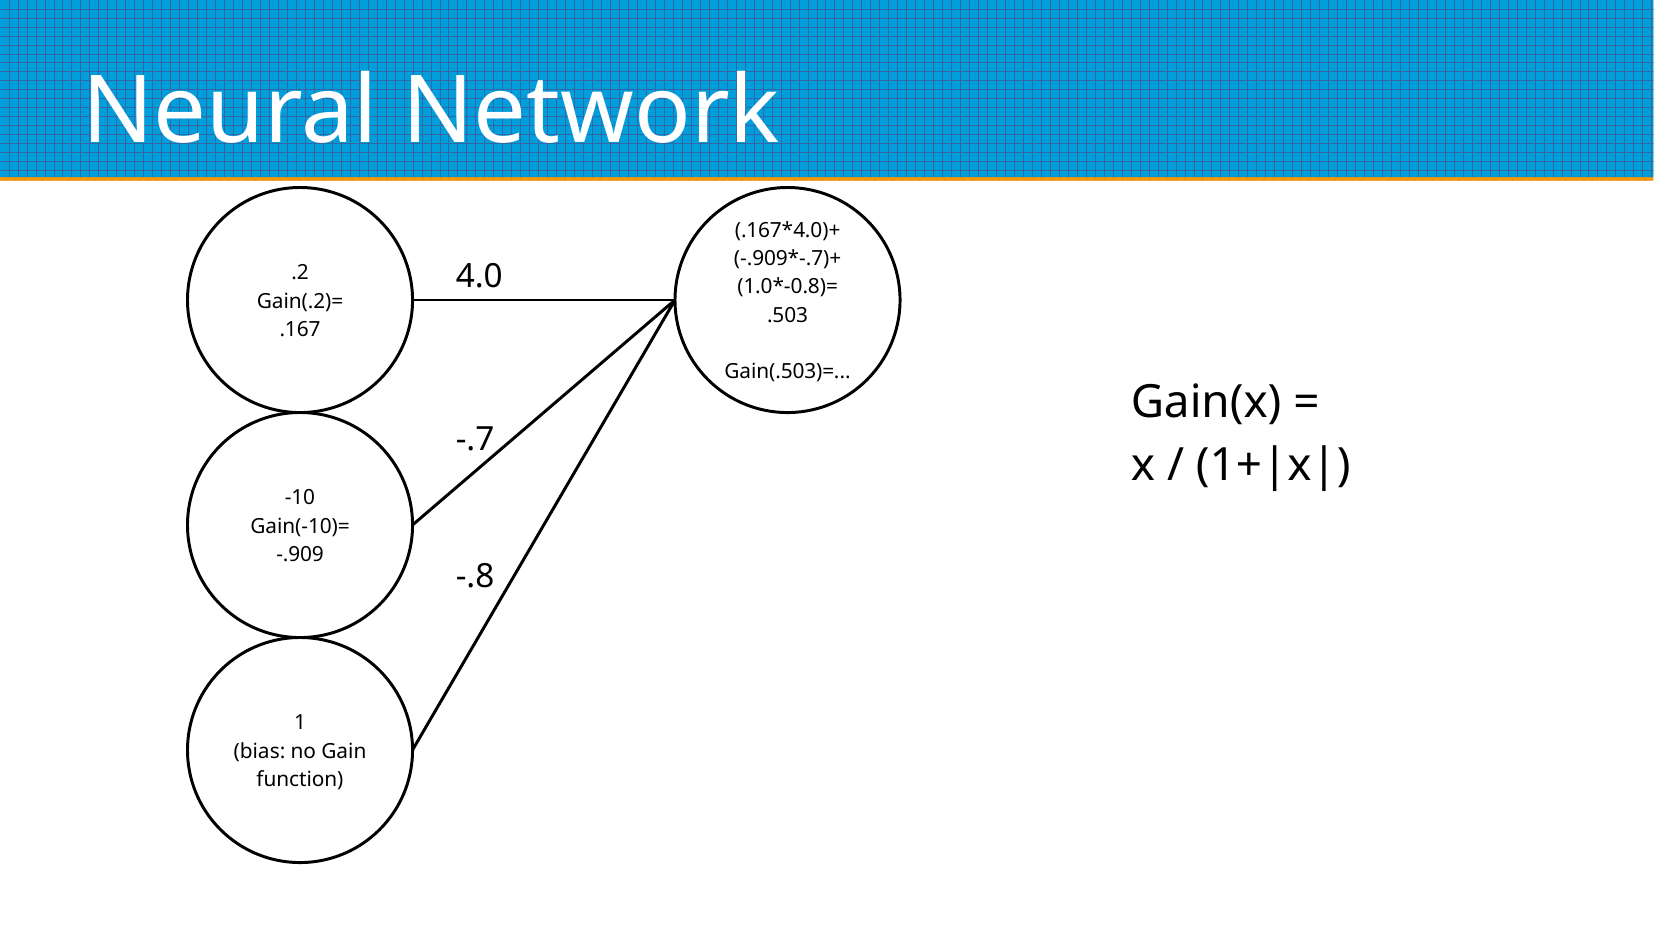

# Neural Network
.2
Gain(.2)=
.167
(.167*4.0)+(-.909*-.7)+
(1.0*-0.8)=
.503
Gain(.503)=...
4.0
Gain(x) =
x / (1+|x|)
-.7
-10
Gain(-10)=
-.909
-.8
1
(bias: no Gain function)